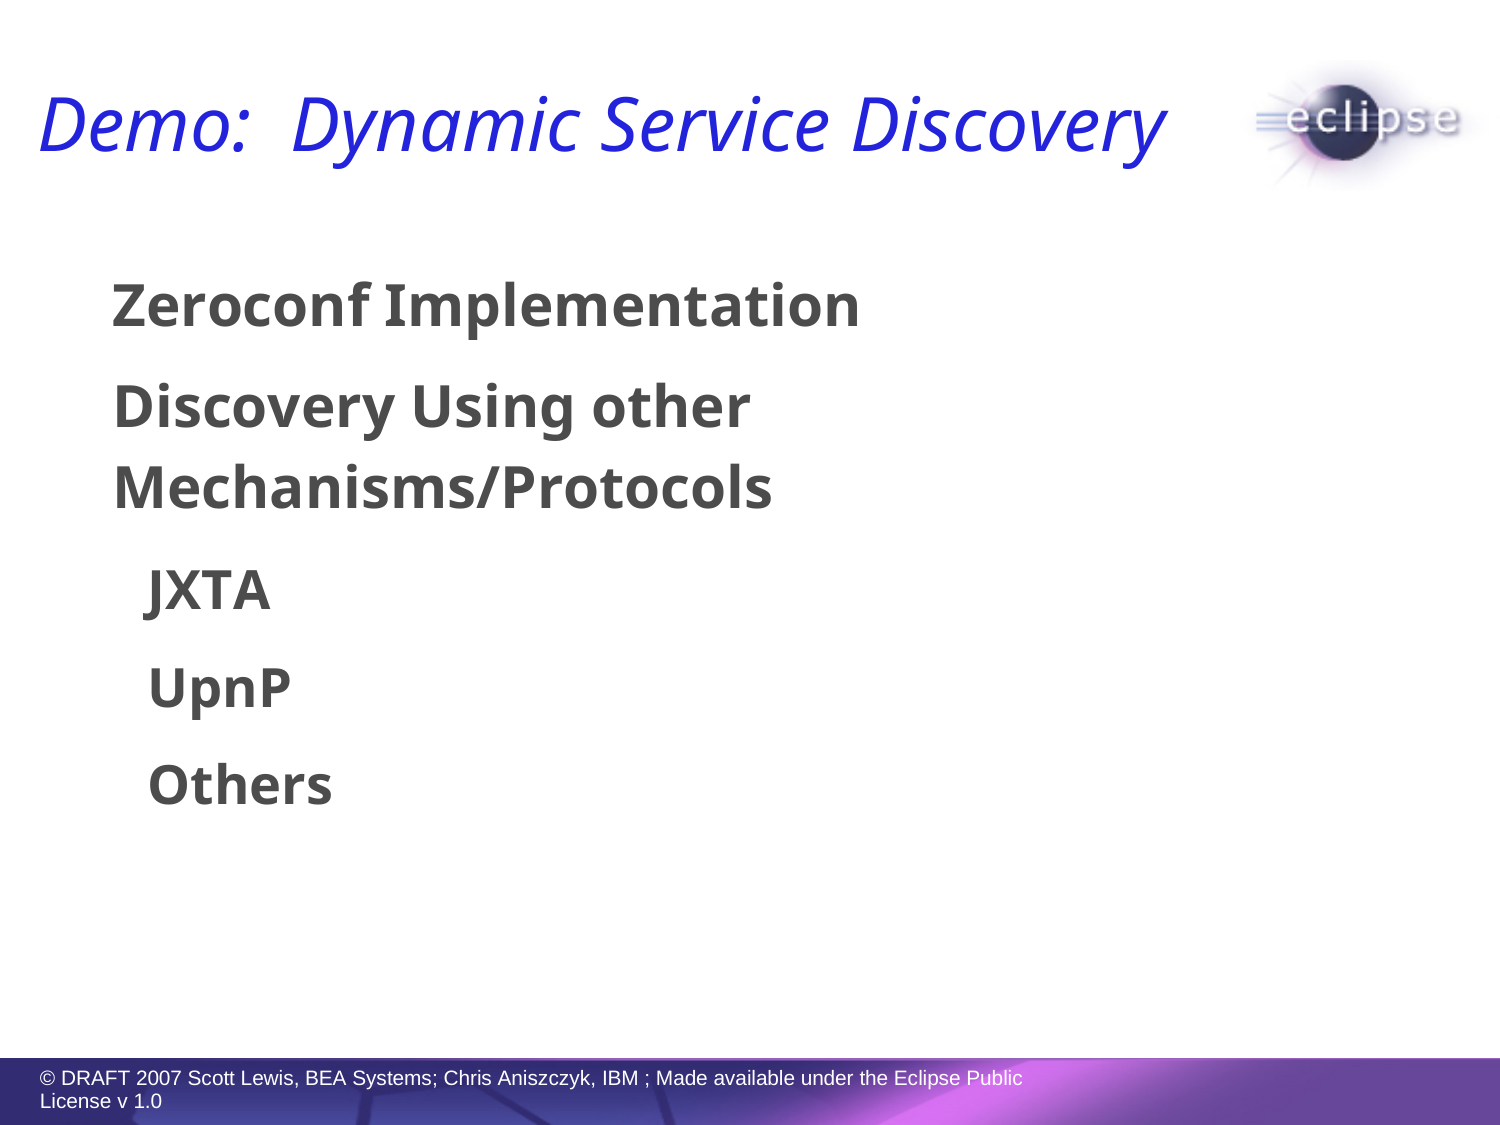

# Demo: Dynamic Service Discovery
Zeroconf Implementation
Discovery Using other Mechanisms/Protocols
JXTA
UpnP
Others